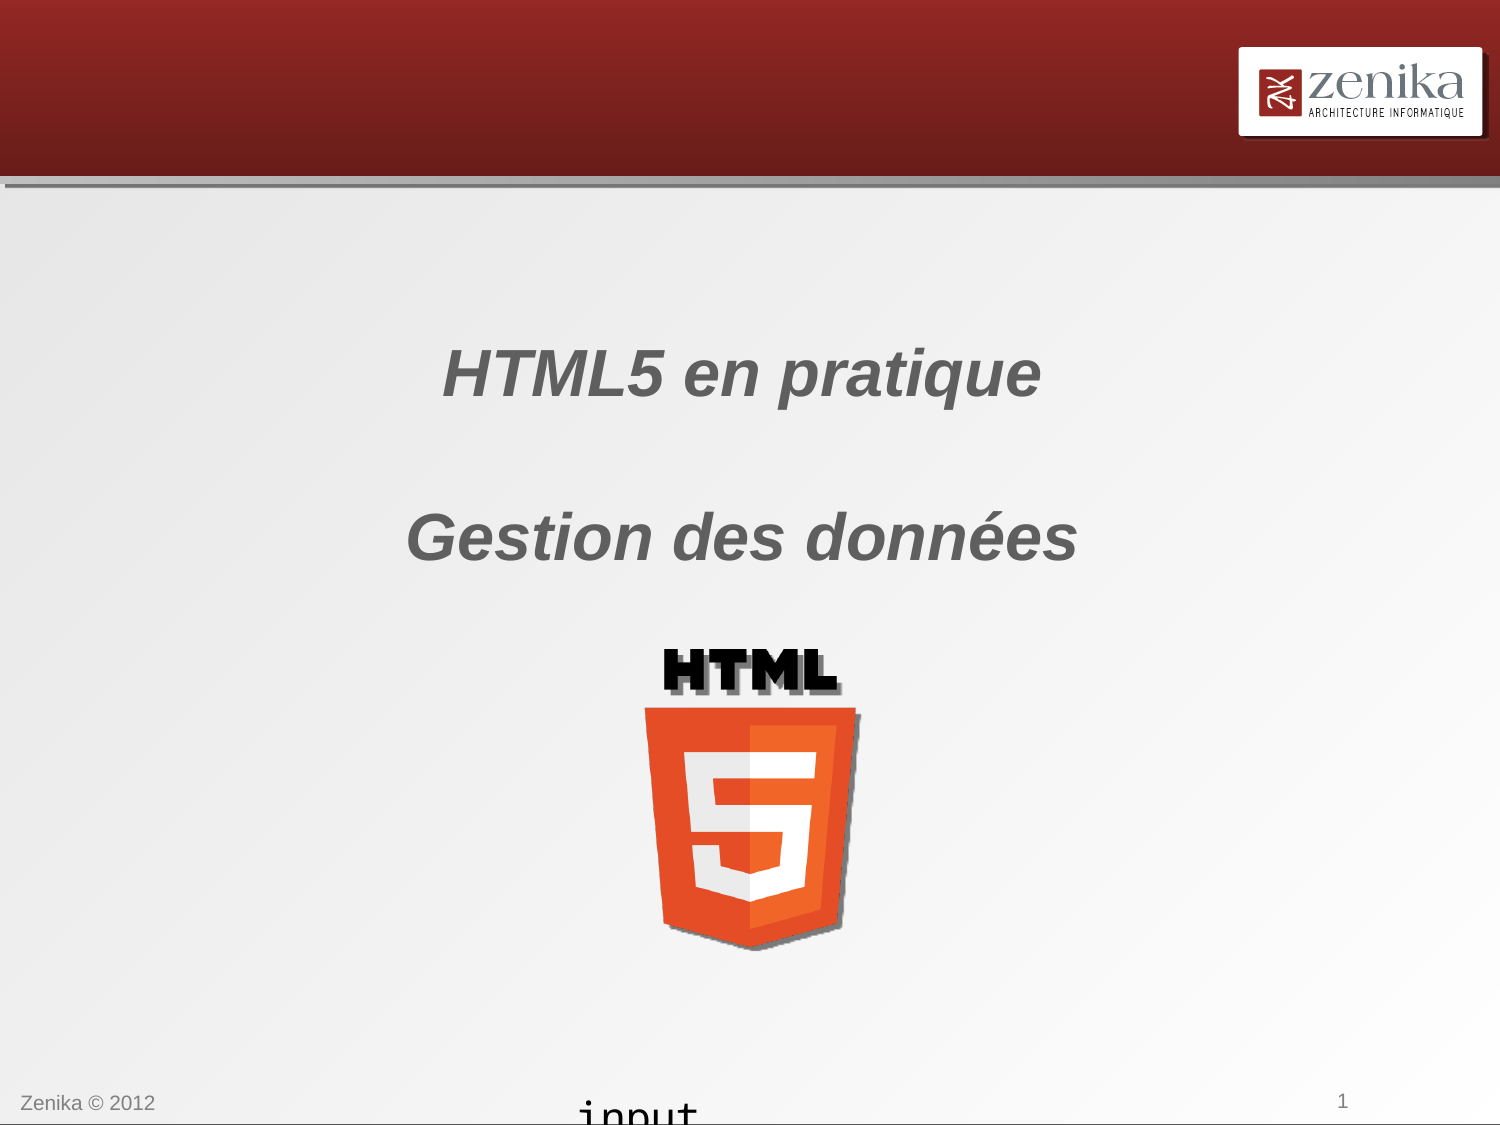

#
HTML5 en pratique
Gestion des données